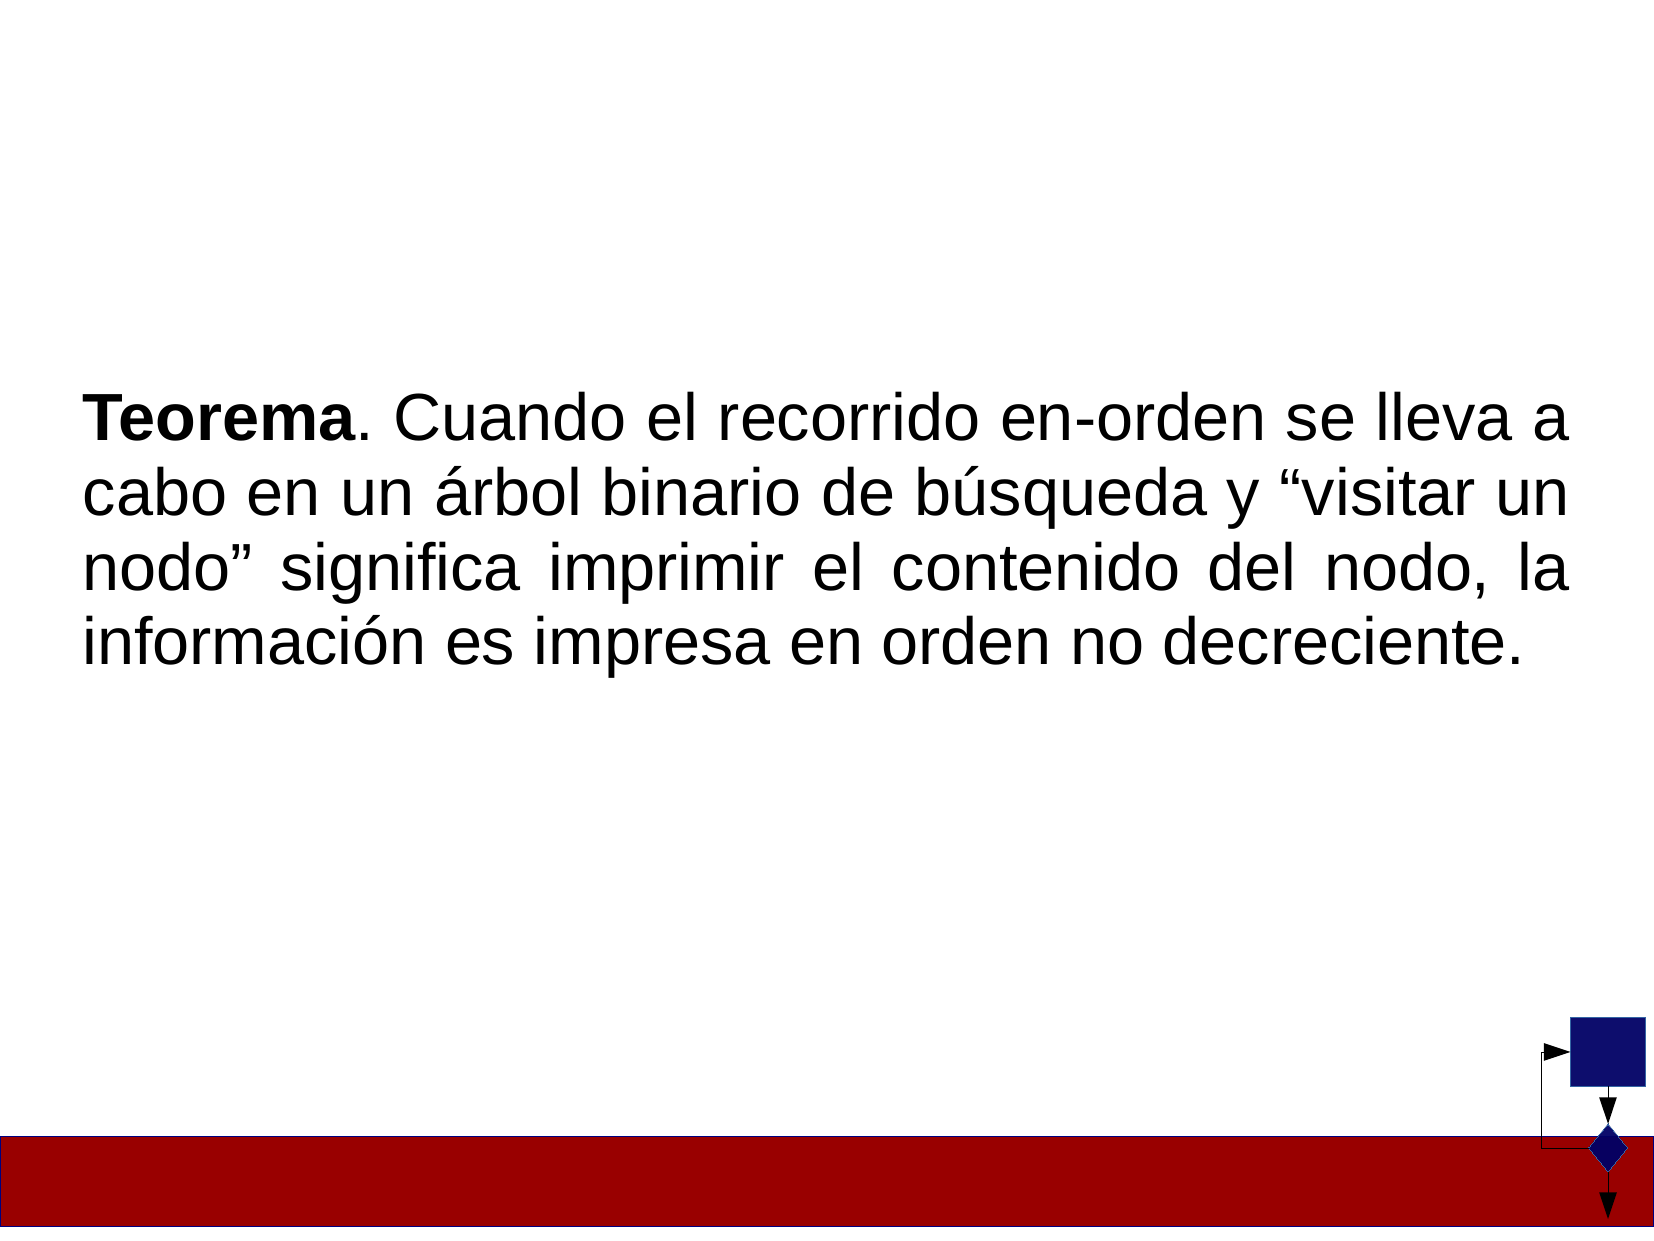

# Teorema. Cuando el recorrido en-orden se lleva a cabo en un árbol binario de búsqueda y “visitar un nodo” significa imprimir el contenido del nodo, la información es impresa en orden no decreciente.